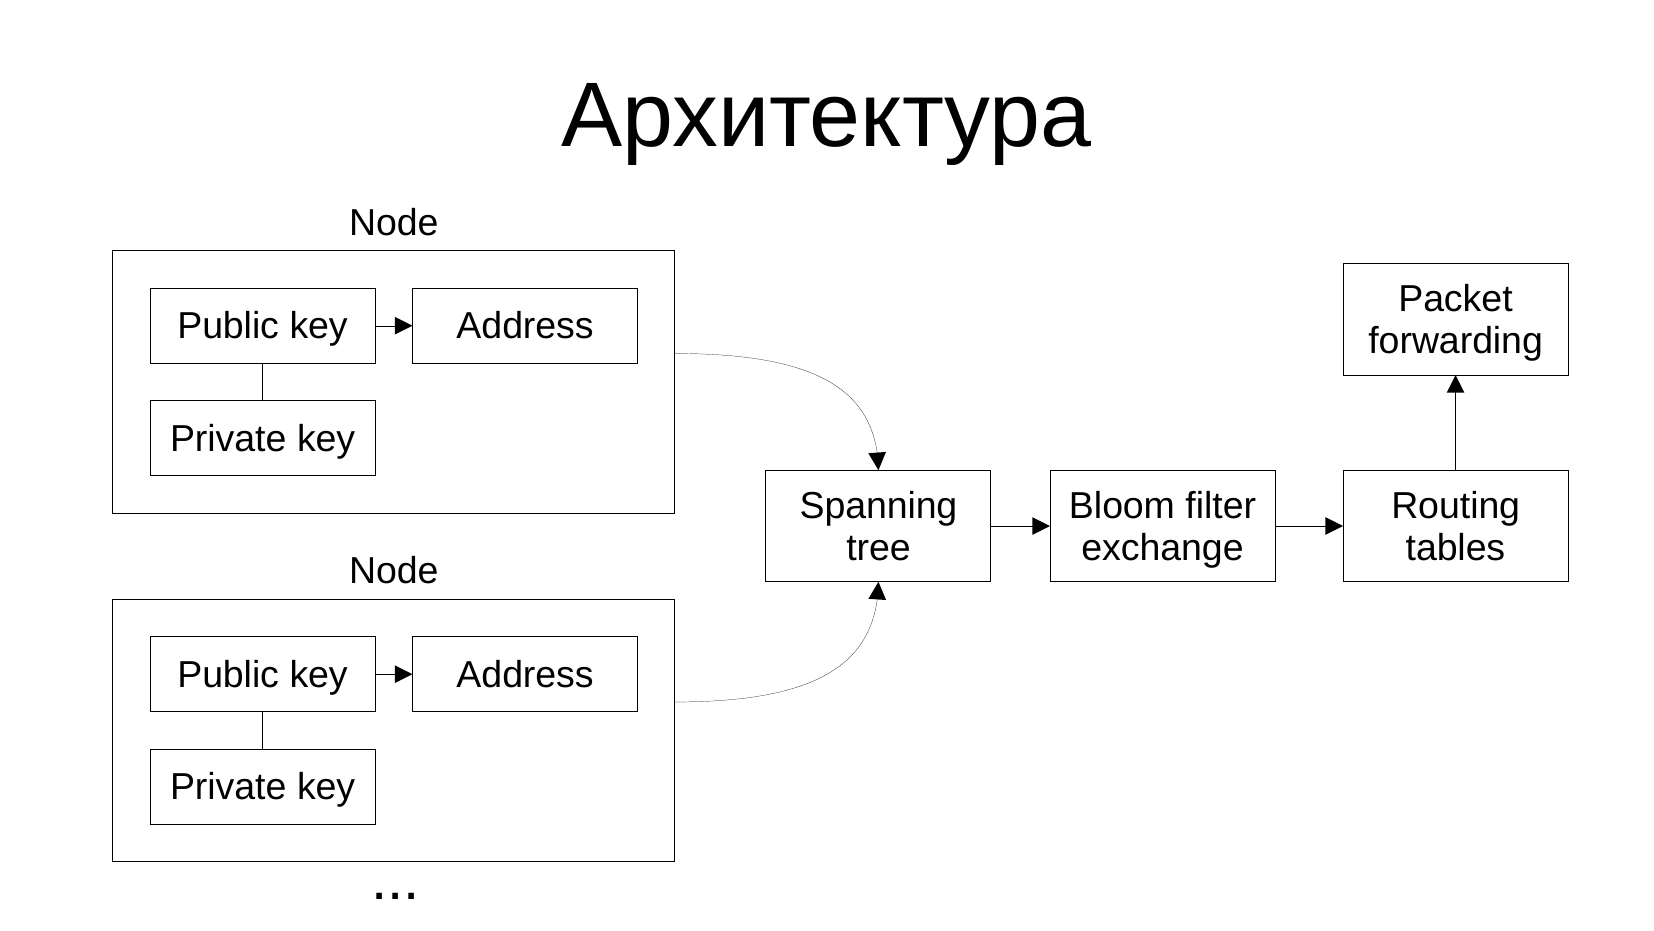

# Архитектура
Node
Public key
Address
Private key
Packet
forwarding
Spanning tree
Bloom filter exchange
Routing tables
Node
Public key
Address
Private key
...